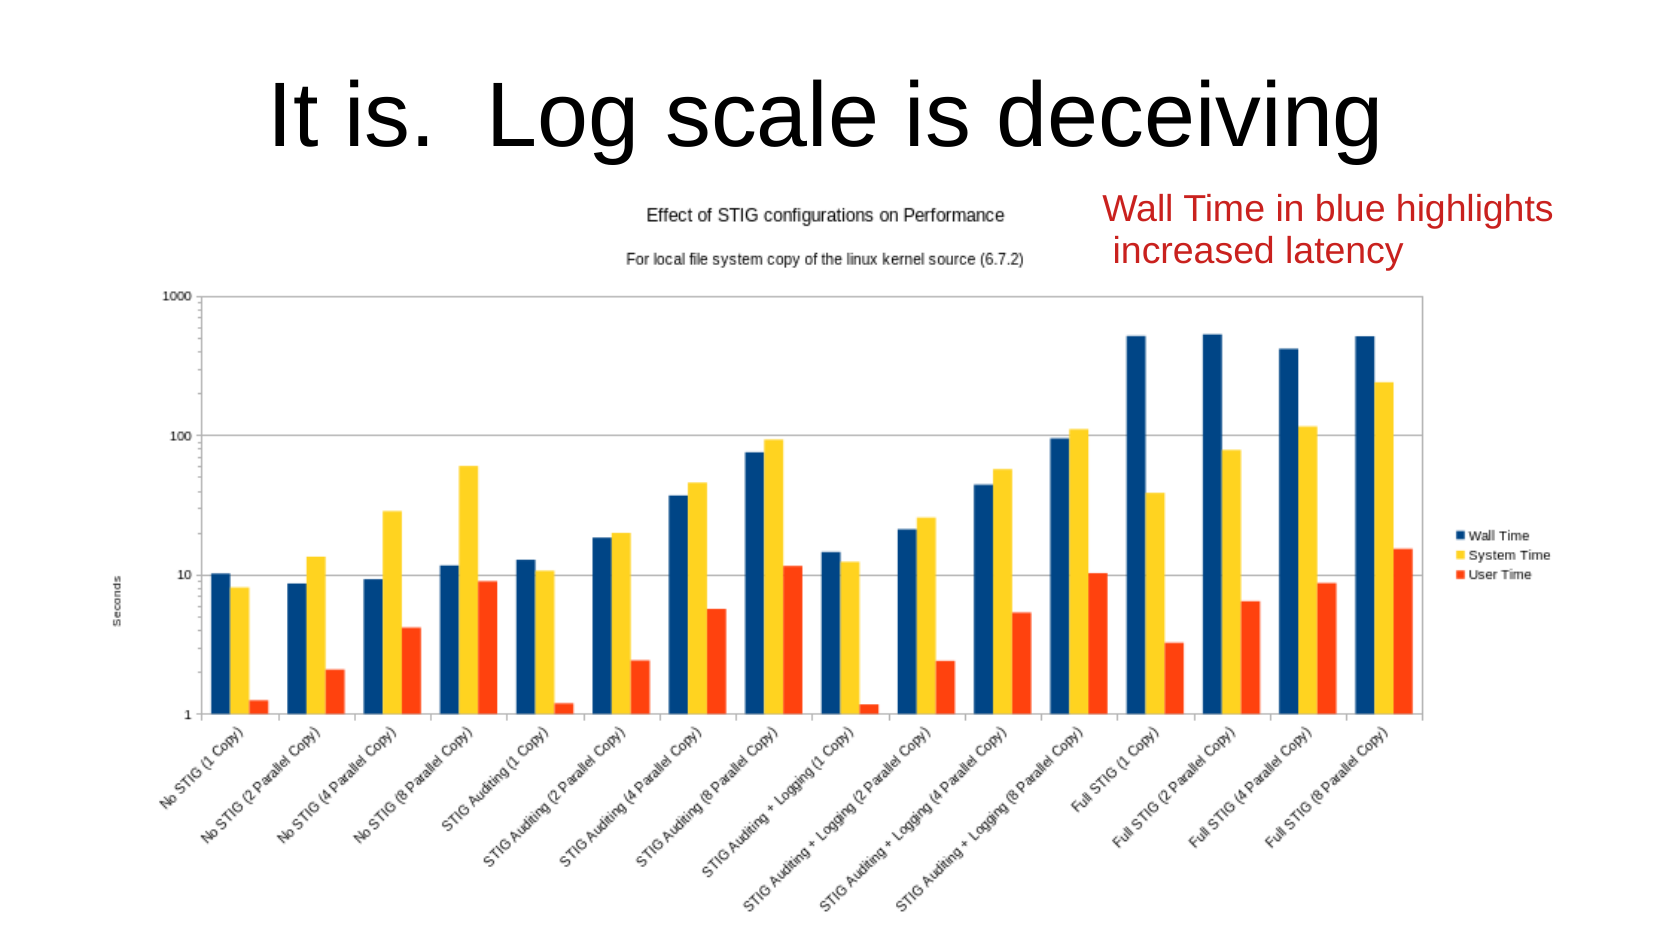

# It is. Log scale is deceiving
Wall Time in blue highlights increased latency